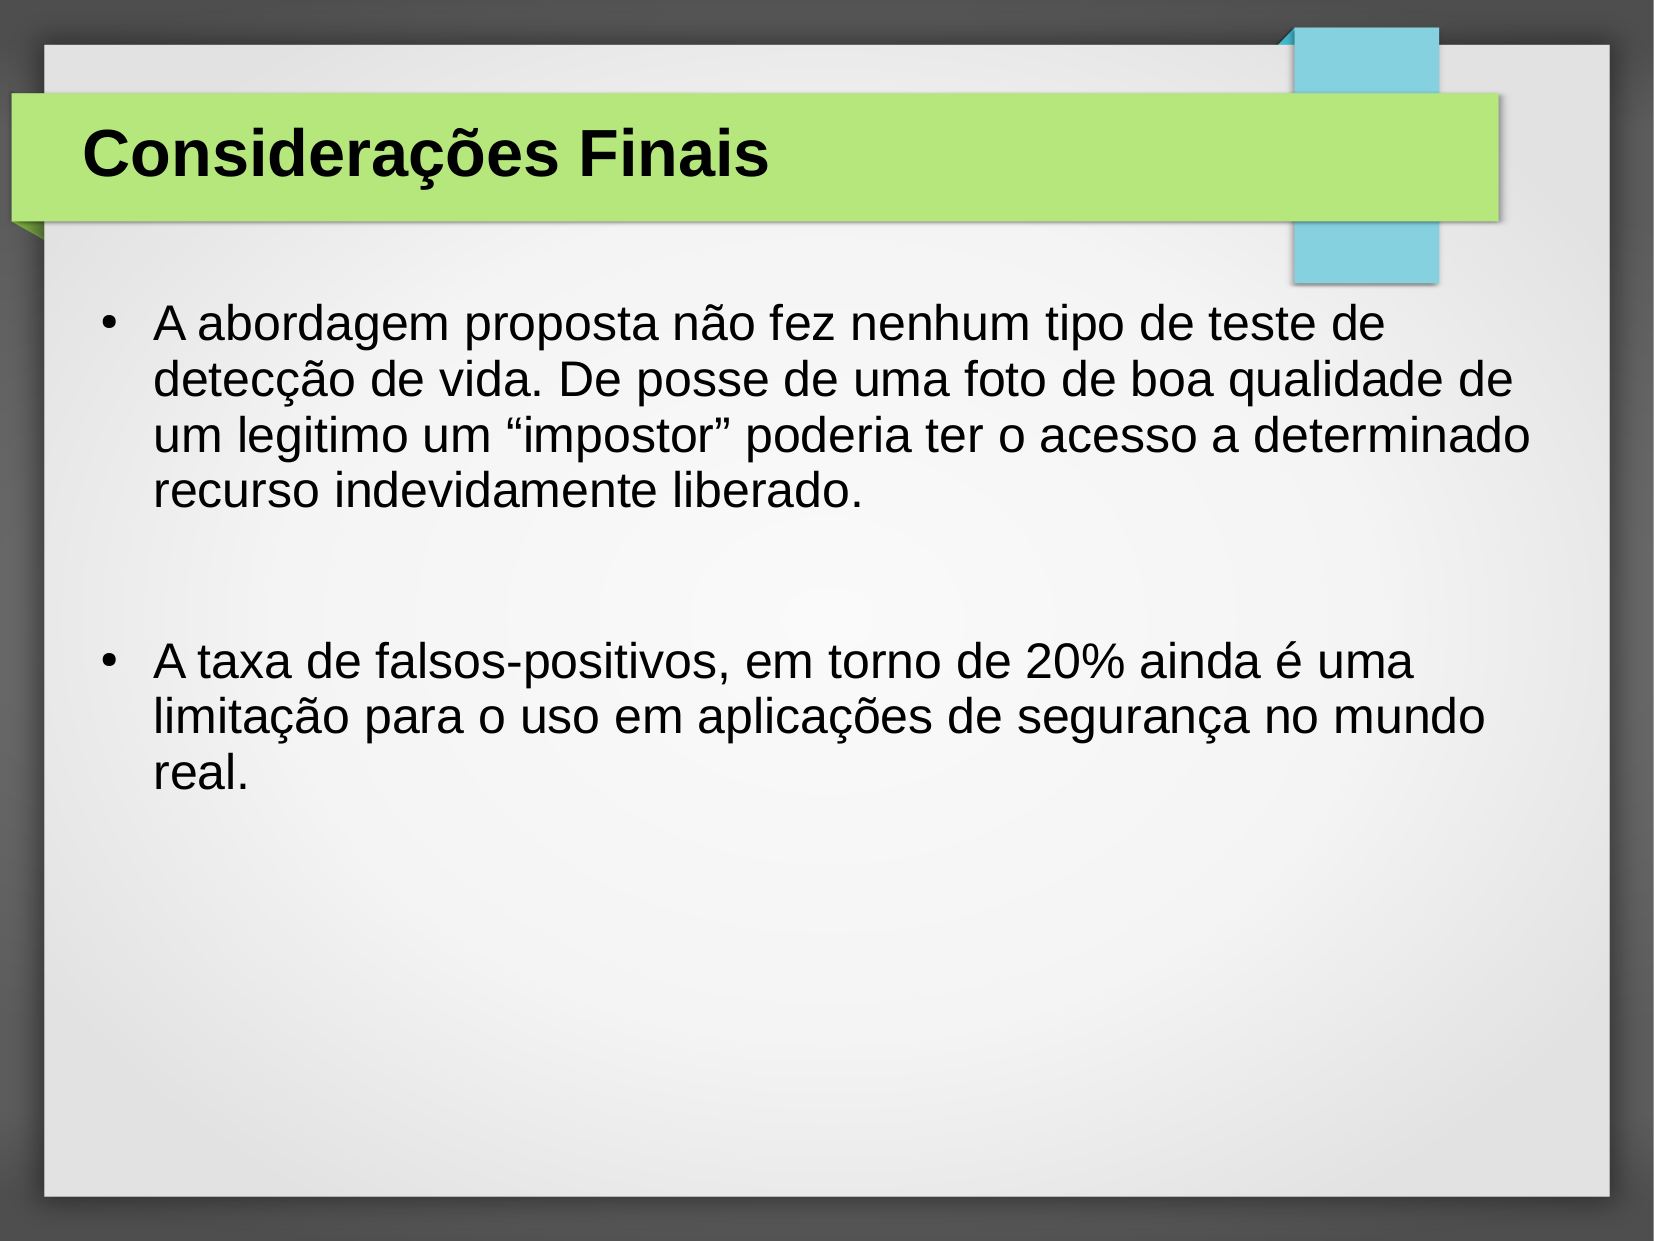

# Considerações Finais
A abordagem proposta não fez nenhum tipo de teste de detecção de vida. De posse de uma foto de boa qualidade de um legitimo um “impostor” poderia ter o acesso a determinado recurso indevidamente liberado.
A taxa de falsos-positivos, em torno de 20% ainda é uma limitação para o uso em aplicações de segurança no mundo real.